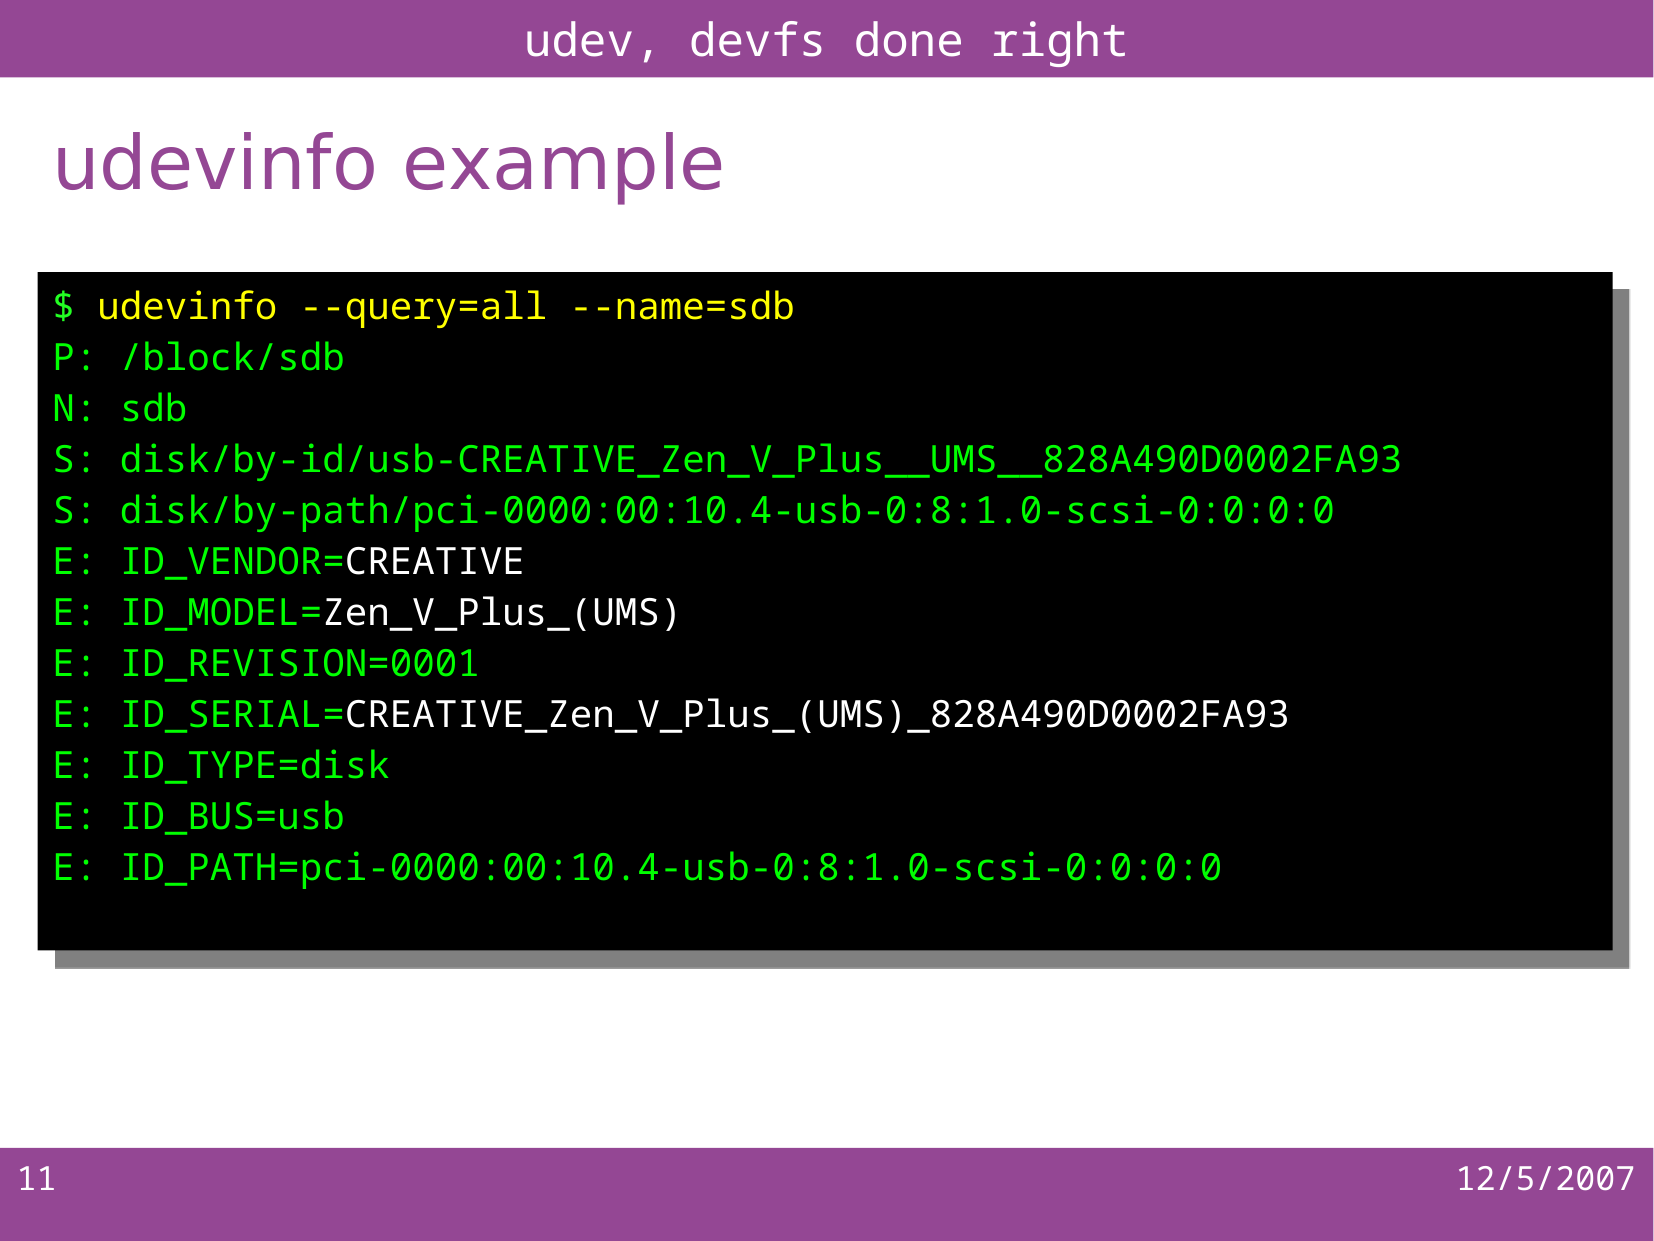

udev, devfs done right
udevinfo example
$ udevinfo --query=all --name=sdb
P: /block/sdb
N: sdb
S: disk/by-id/usb-CREATIVE_Zen_V_Plus__UMS__828A490D0002FA93
S: disk/by-path/pci-0000:00:10.4-usb-0:8:1.0-scsi-0:0:0:0
E: ID_VENDOR=CREATIVE
E: ID_MODEL=Zen_V_Plus_(UMS)
E: ID_REVISION=0001
E: ID_SERIAL=CREATIVE_Zen_V_Plus_(UMS)_828A490D0002FA93
E: ID_TYPE=disk
E: ID_BUS=usb
E: ID_PATH=pci-0000:00:10.4-usb-0:8:1.0-scsi-0:0:0:0